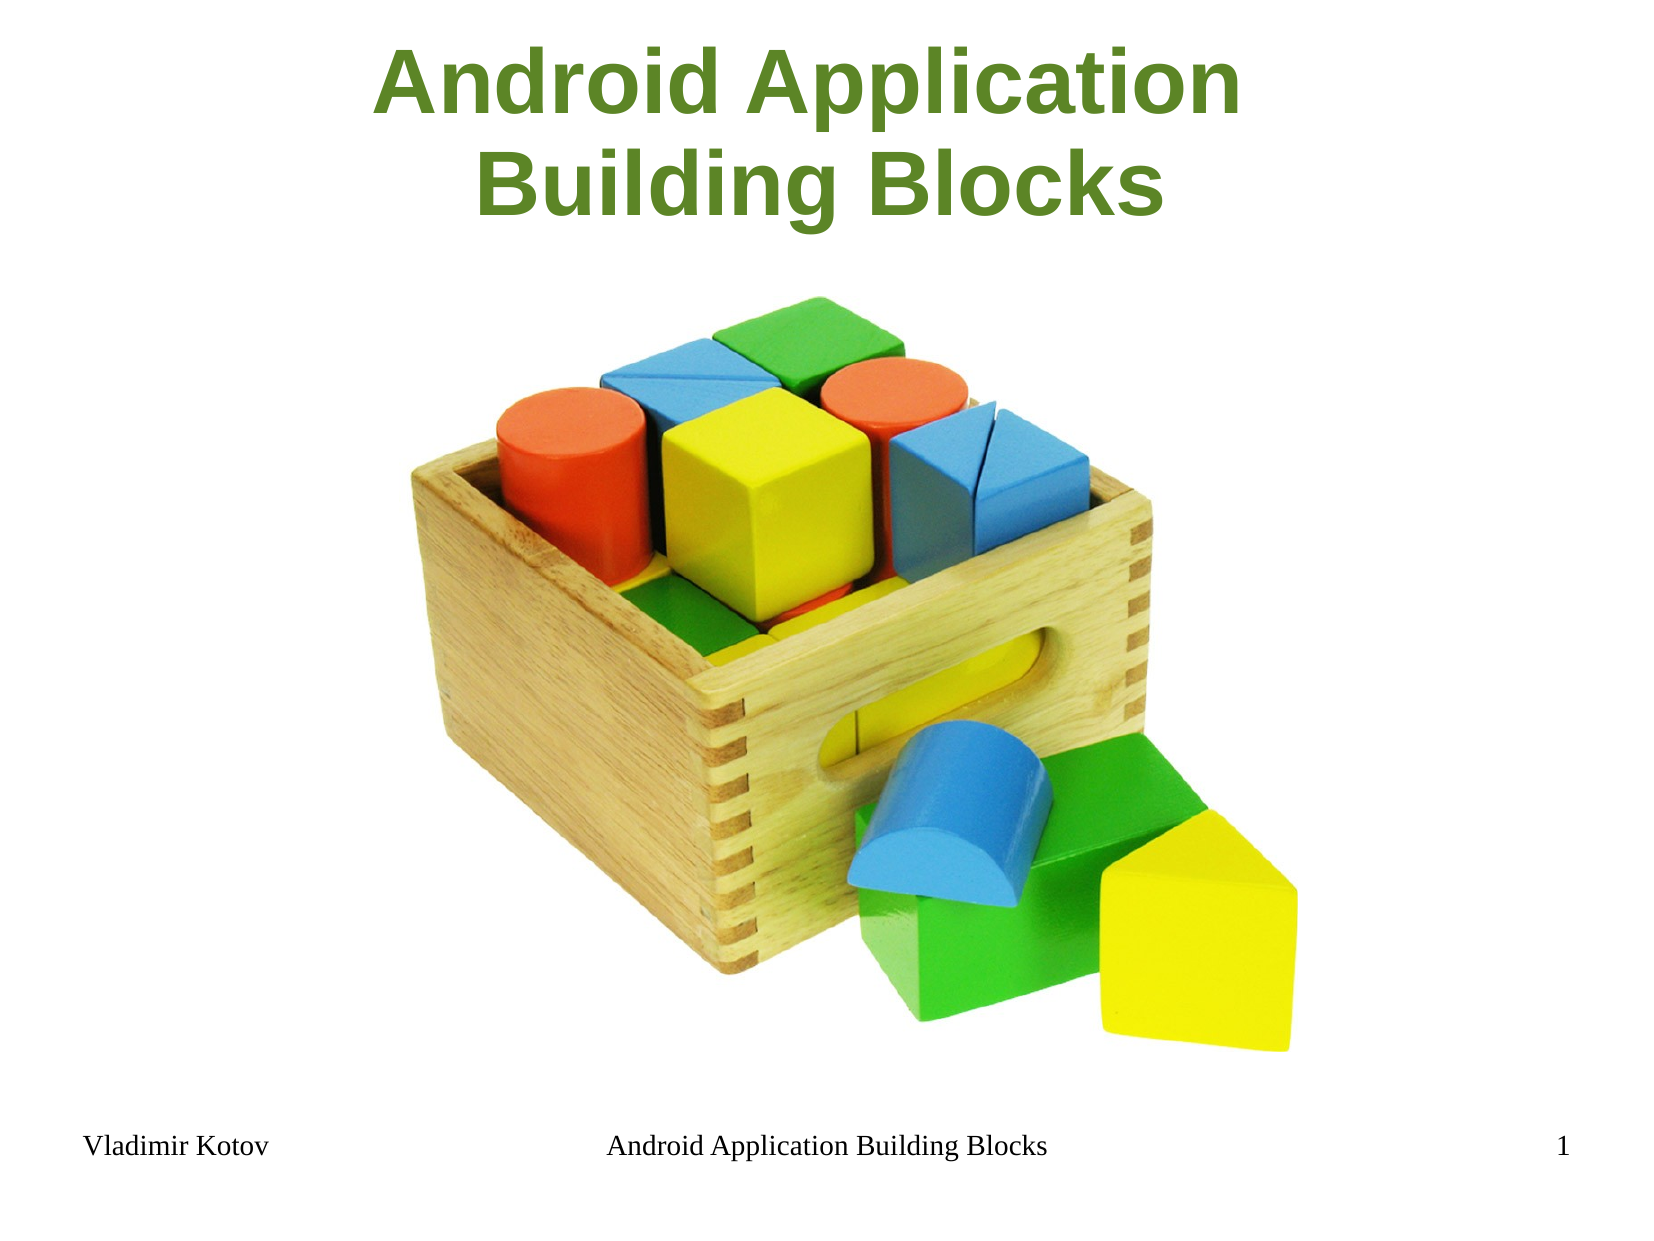

# Android Application Building Blocks
Vladimir Kotov
Android Application Building Blocks
1